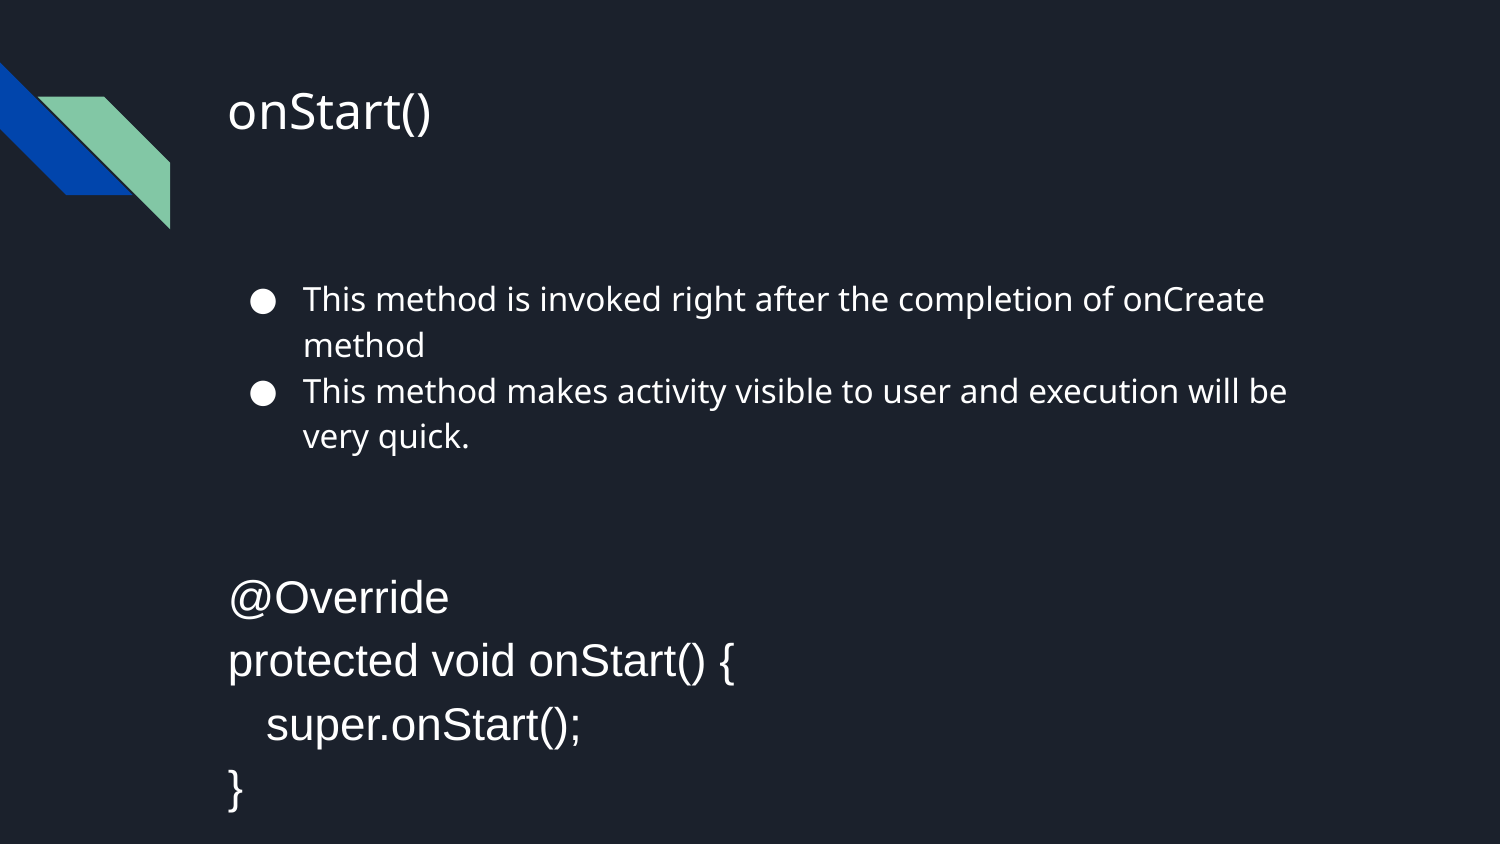

# onStart()
This method is invoked right after the completion of onCreate method
This method makes activity visible to user and execution will be very quick.
@Override
protected void onStart() {
 super.onStart();
}